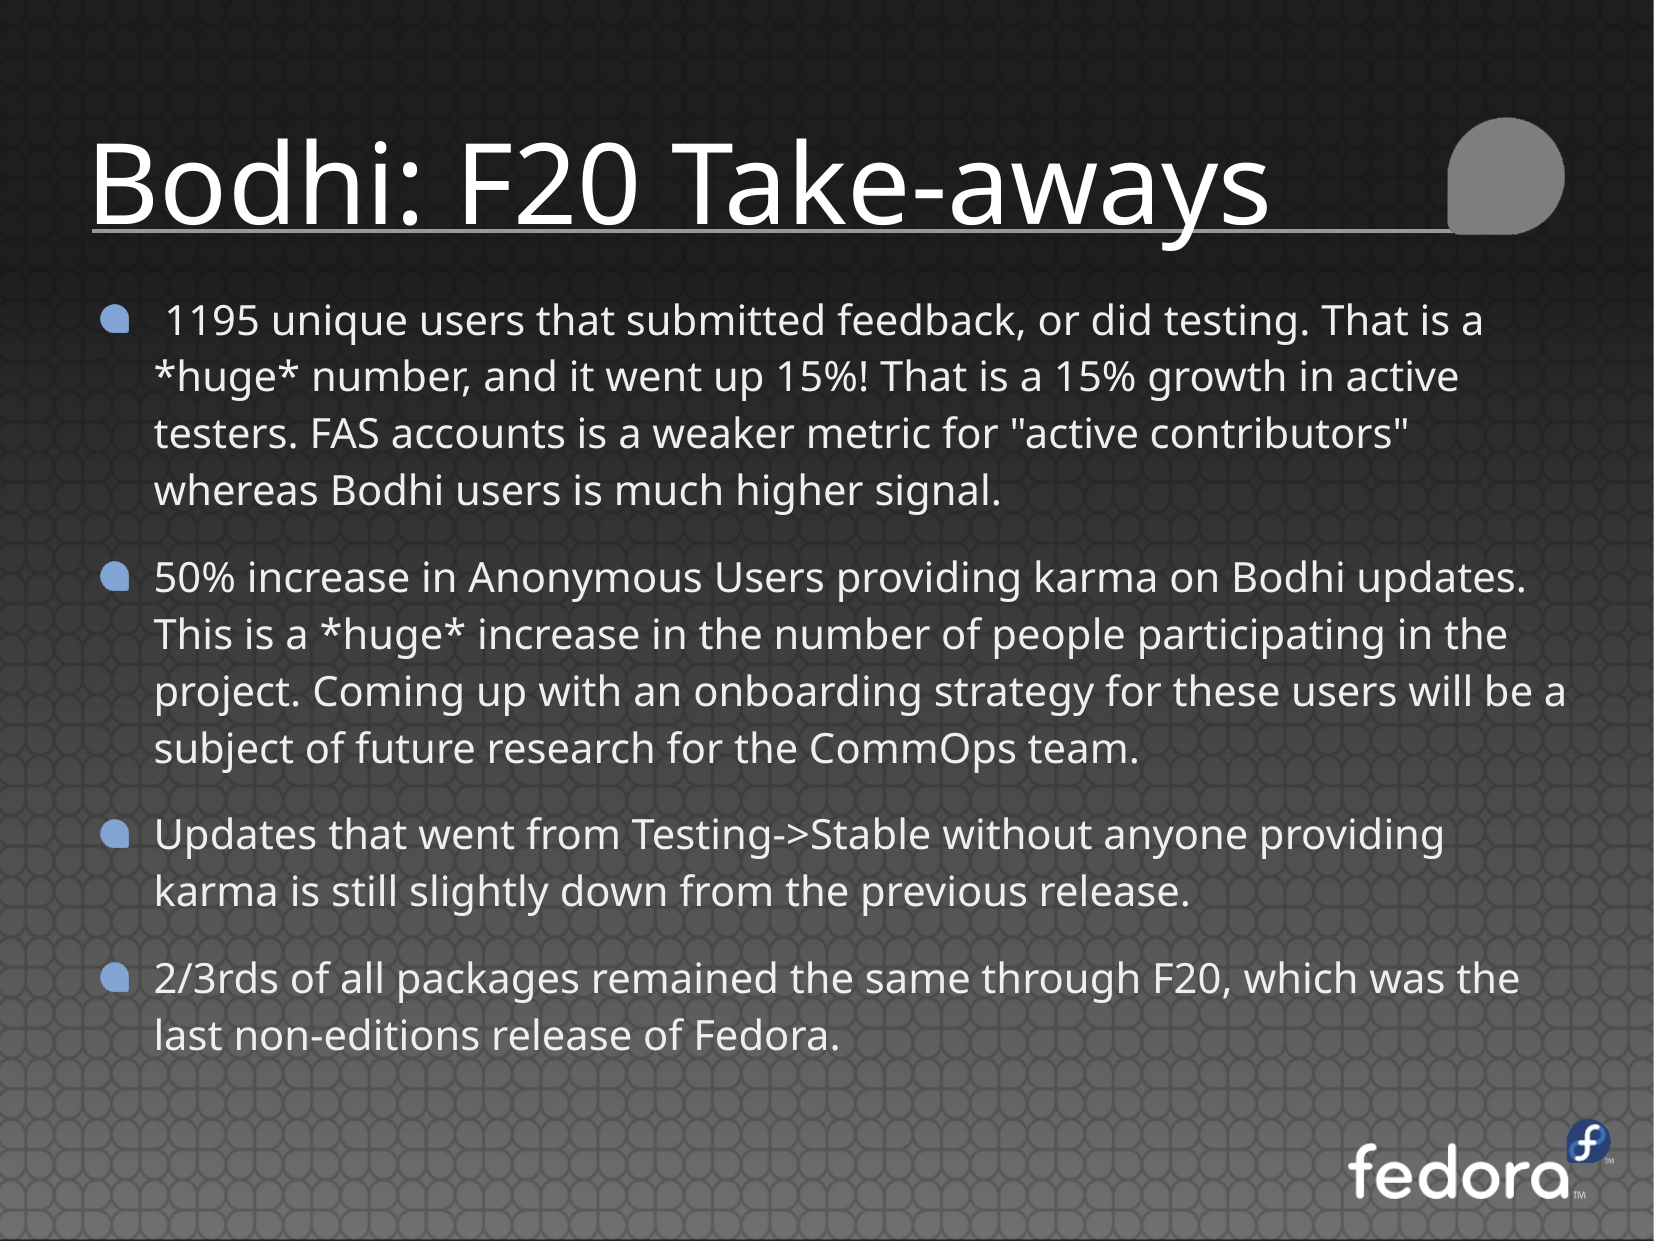

# Bodhi: F20 Take-aways
 1195 unique users that submitted feedback, or did testing. That is a *huge* number, and it went up 15%! That is a 15% growth in active testers. FAS accounts is a weaker metric for "active contributors" whereas Bodhi users is much higher signal.
50% increase in Anonymous Users providing karma on Bodhi updates. This is a *huge* increase in the number of people participating in the project. Coming up with an onboarding strategy for these users will be a subject of future research for the CommOps team.
Updates that went from Testing->Stable without anyone providing karma is still slightly down from the previous release.
2/3rds of all packages remained the same through F20, which was the last non-editions release of Fedora.